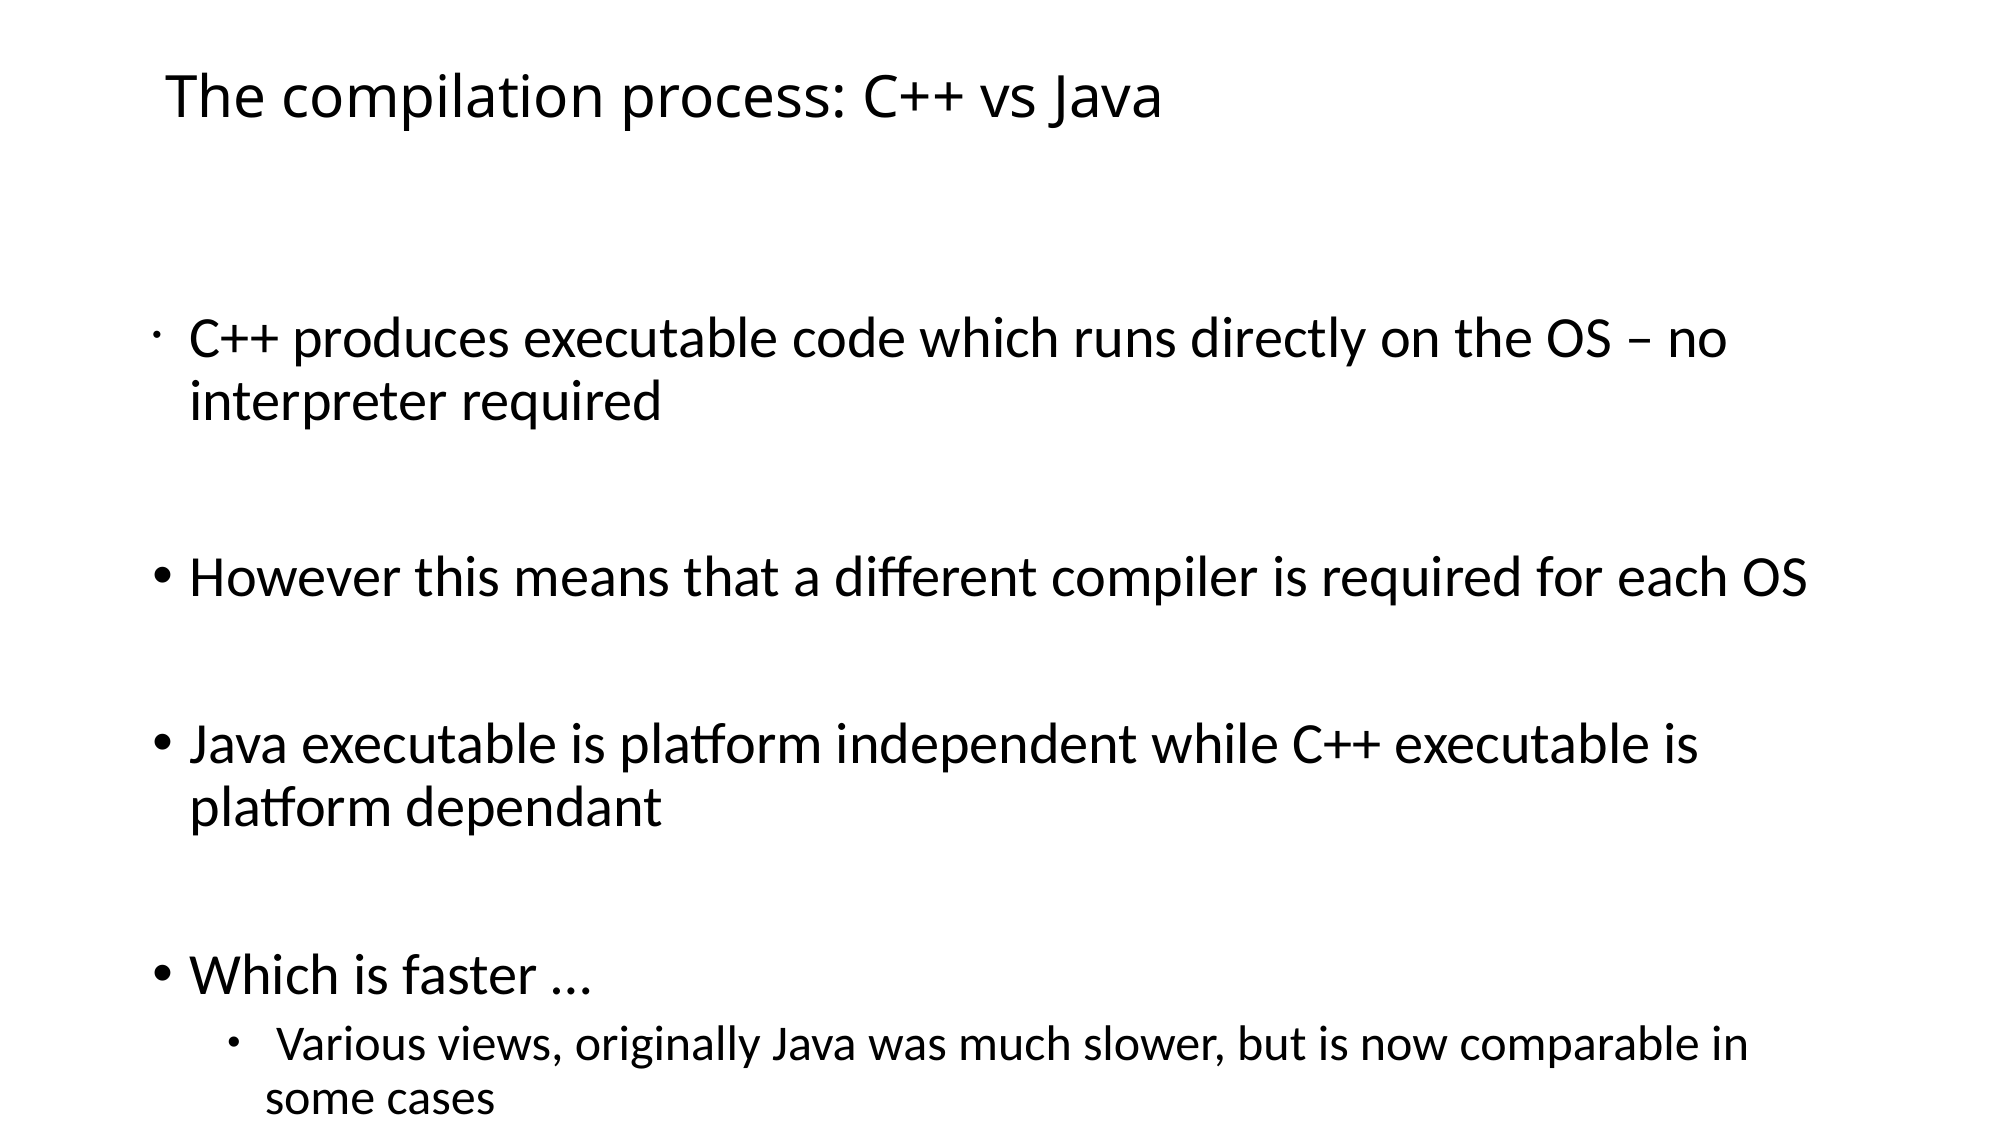

# The compilation process: C++ vs Java
C++ produces executable code which runs directly on the OS – no interpreter required
However this means that a different compiler is required for each OS
Java executable is platform independent while C++ executable is platform dependant
Which is faster …
 Various views, originally Java was much slower, but is now comparable in some cases